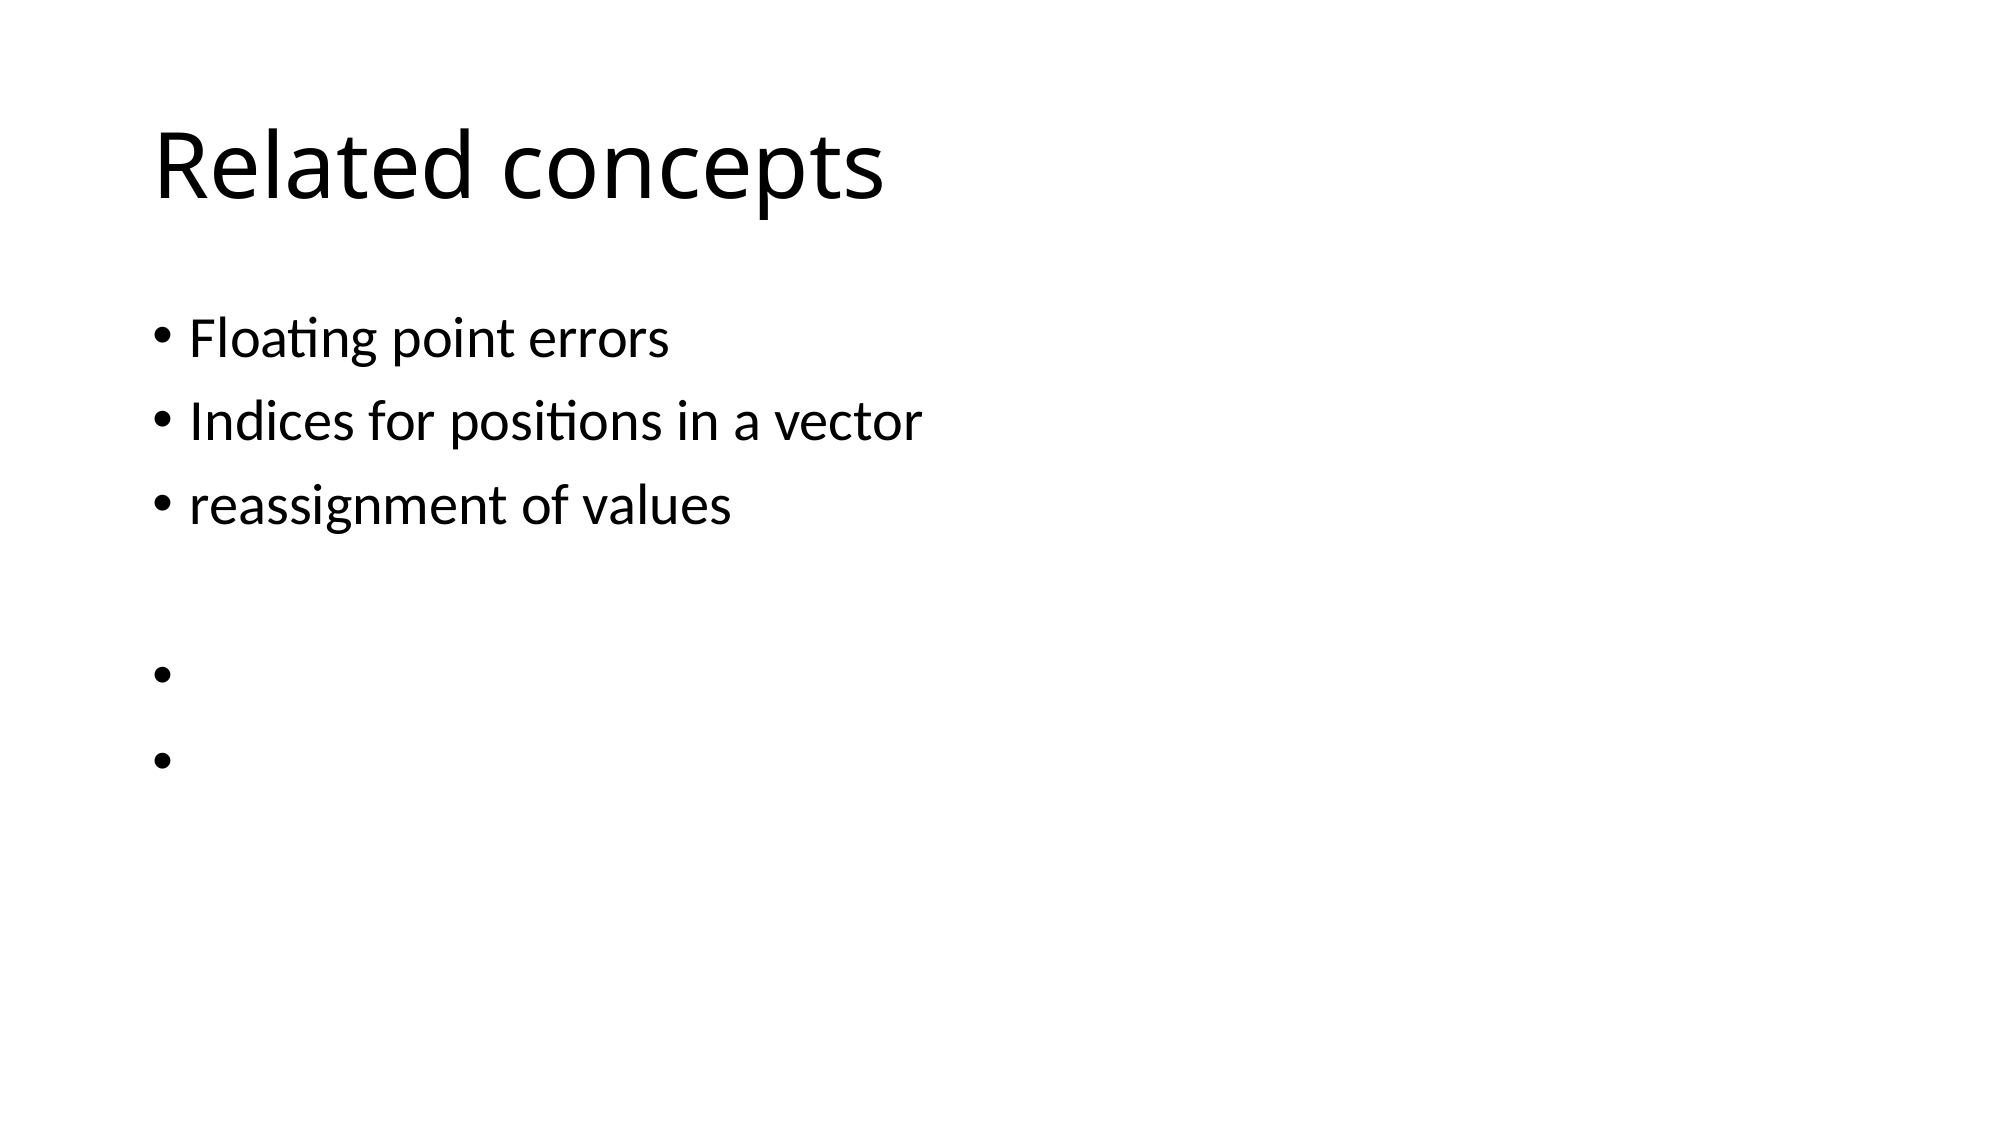

# Related concepts
Floating point errors
Indices for positions in a vector
reassignment of values